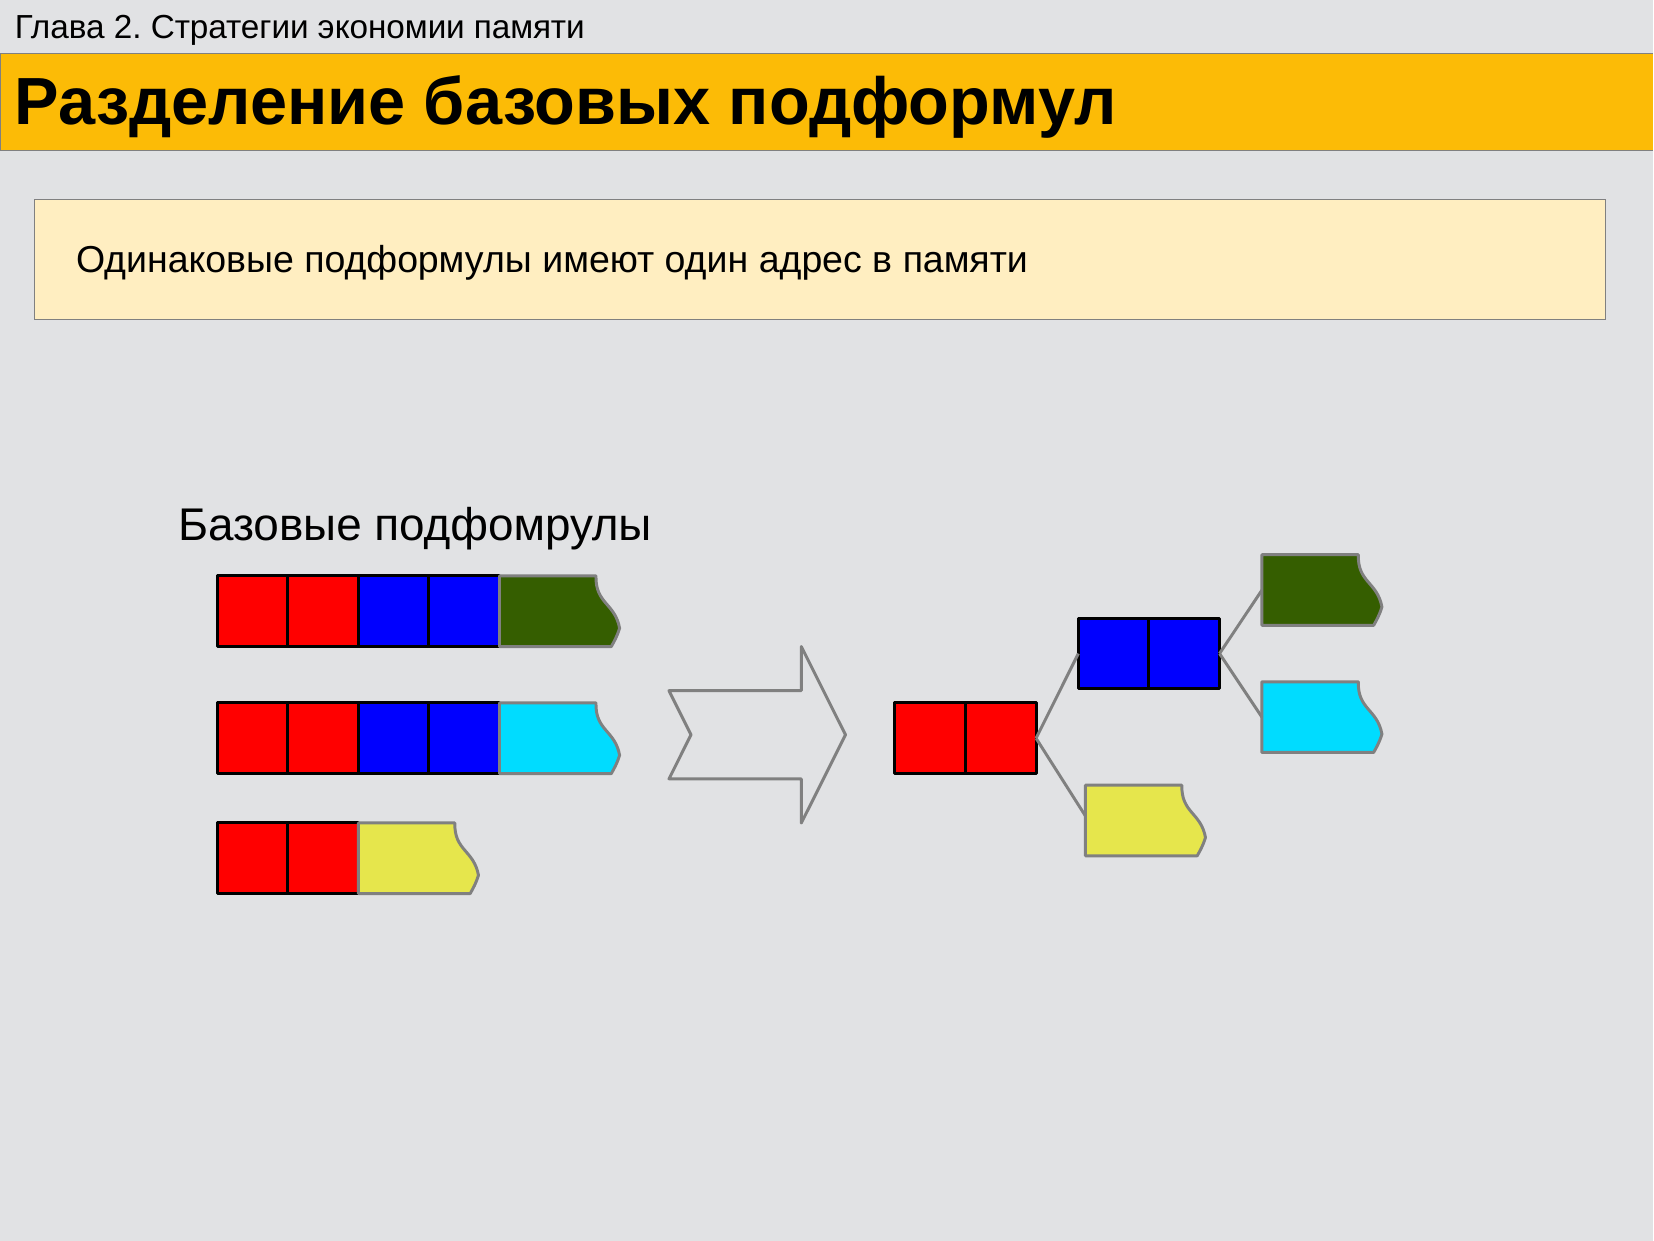

Глава 2. Стратегии экономии памяти
Разделение базовых подформул
Одинаковые подформулы имеют один адрес в памяти
Базовые подфомрулы